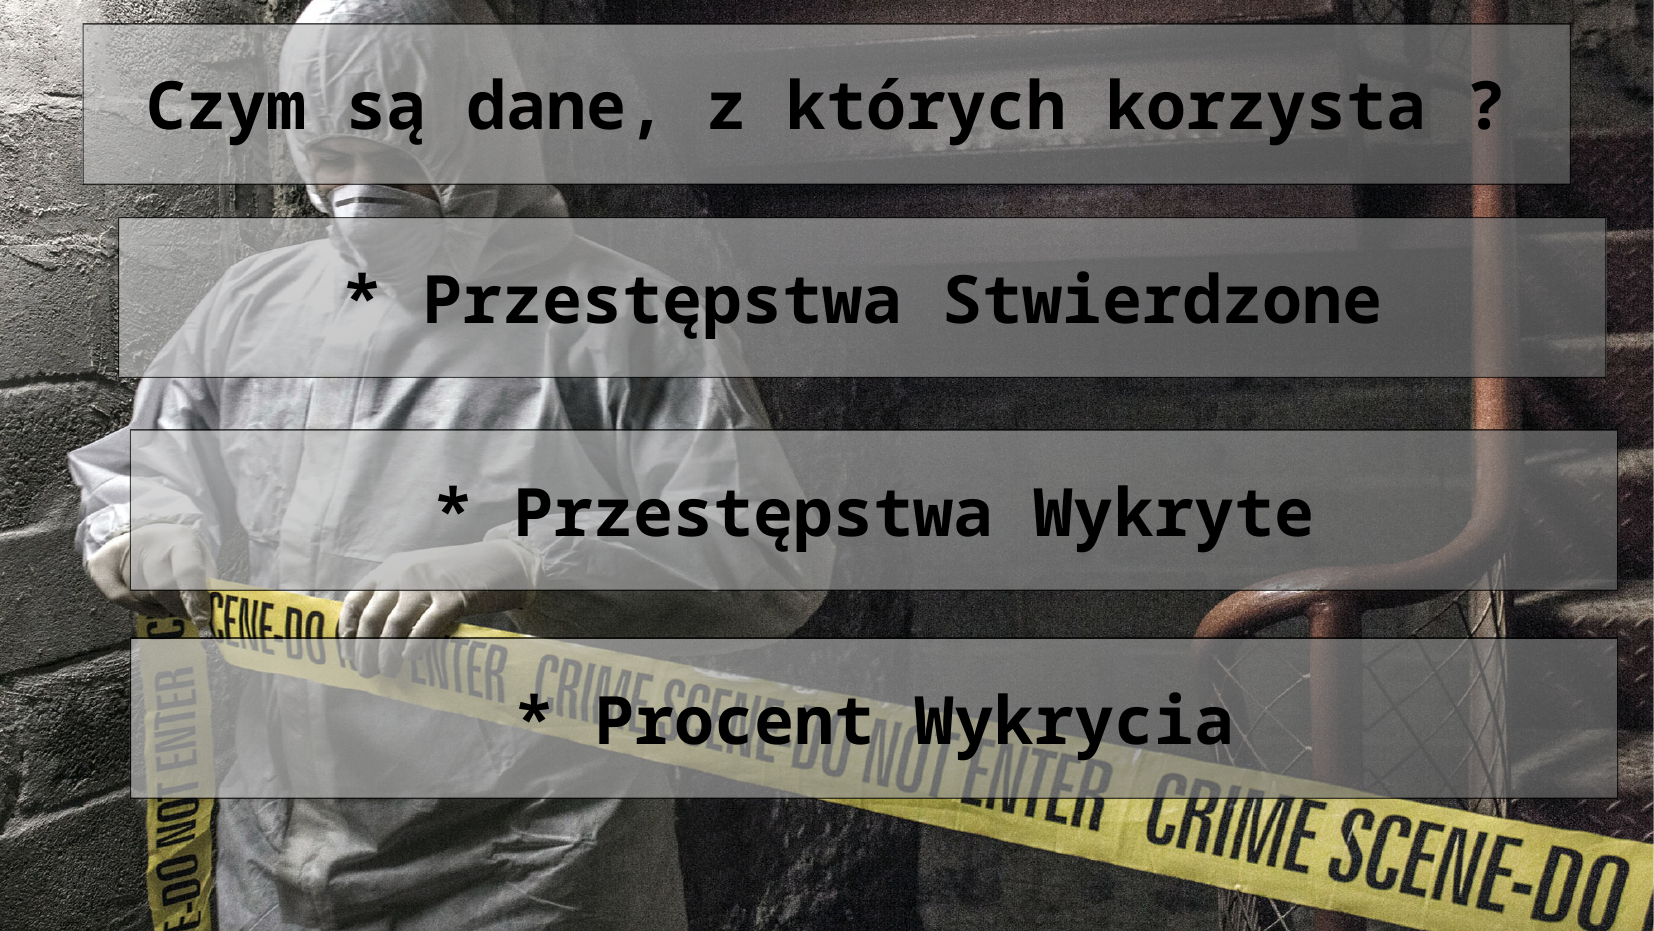

# Czym są dane, z których korzysta ?
* Przestępstwa Stwierdzone
* Przestępstwa Wykryte
* Procent Wykrycia